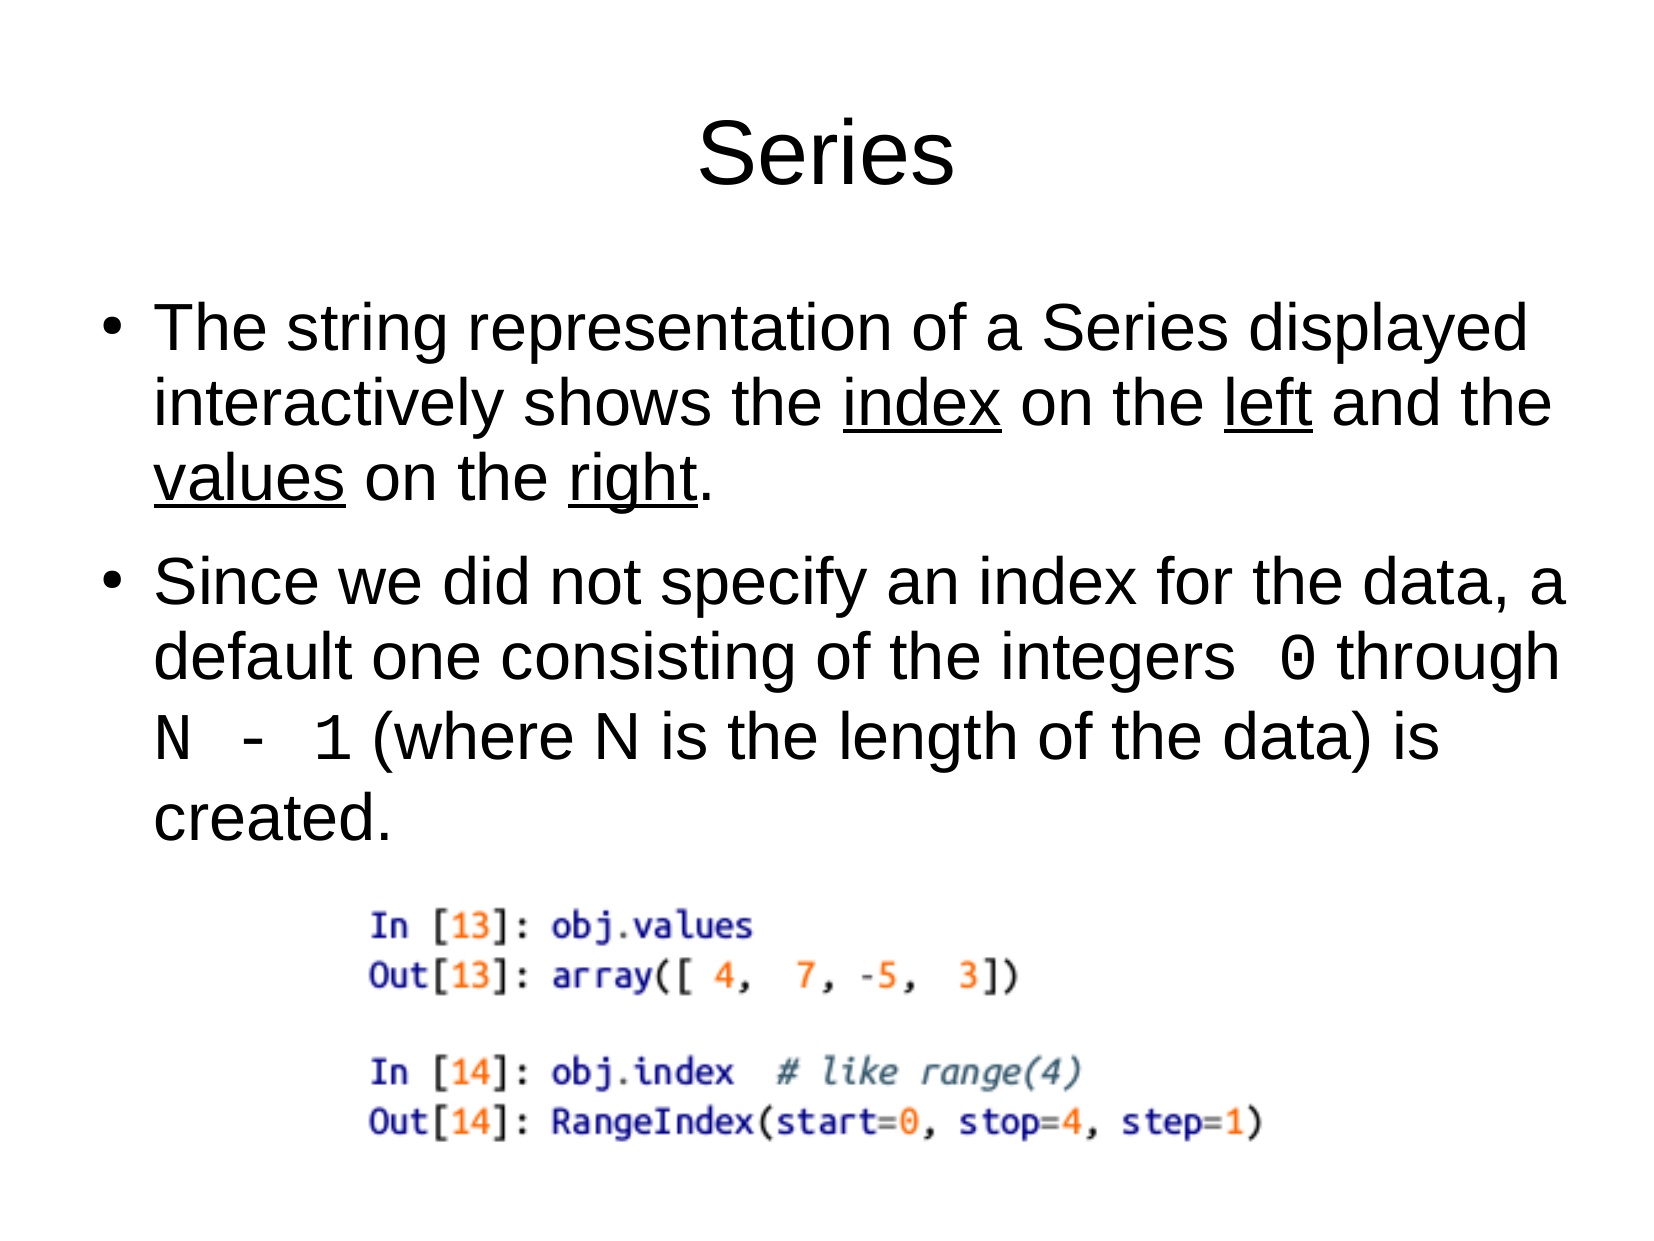

# Series
The string representation of a Series displayed interactively shows the index on the left and the values on the right.
Since we did not specify an index for the data, a default one consisting of the integers 0 through N - 1 (where N is the length of the data) is created.